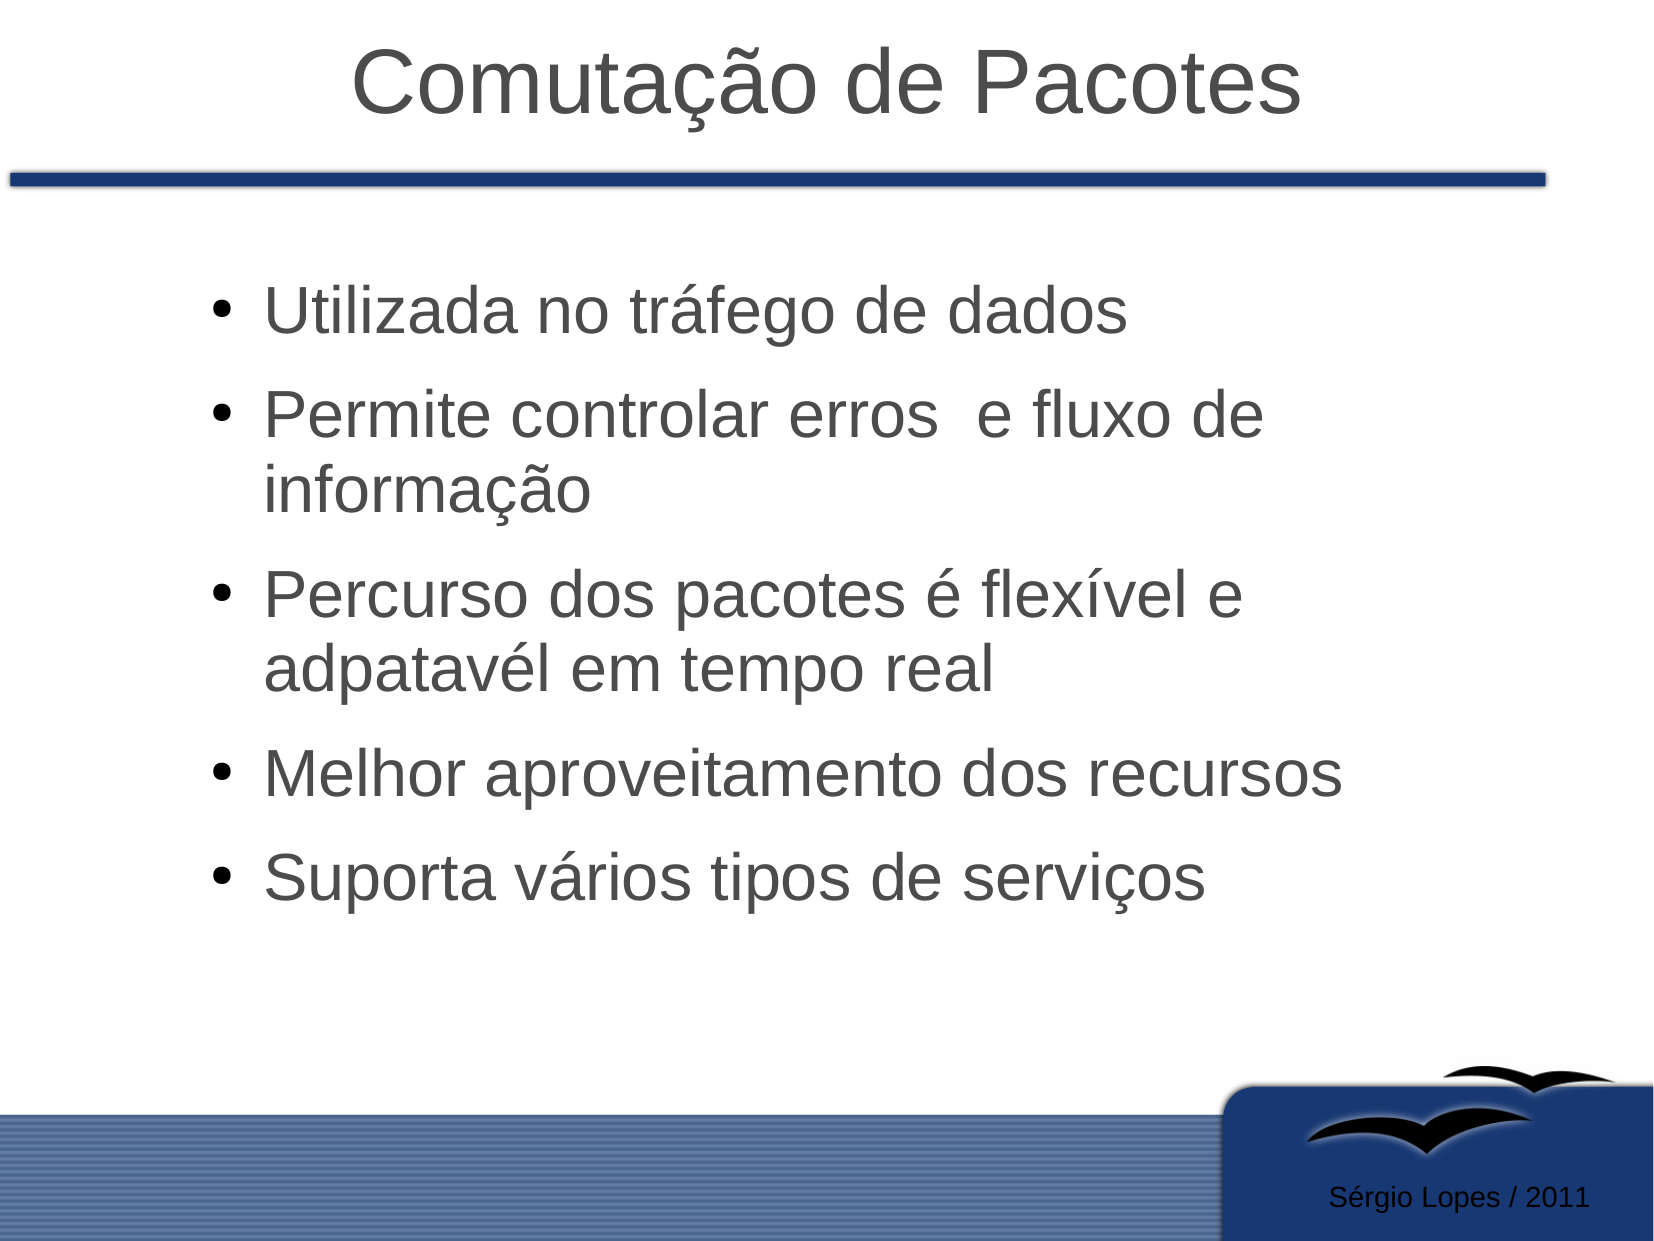

# Comutação de Pacotes
Utilizada no tráfego de dados
Permite controlar erros e fluxo de informação
Percurso dos pacotes é flexível e adpatavél em tempo real
Melhor aproveitamento dos recursos
Suporta vários tipos de serviços
Sérgio Lopes / 2011